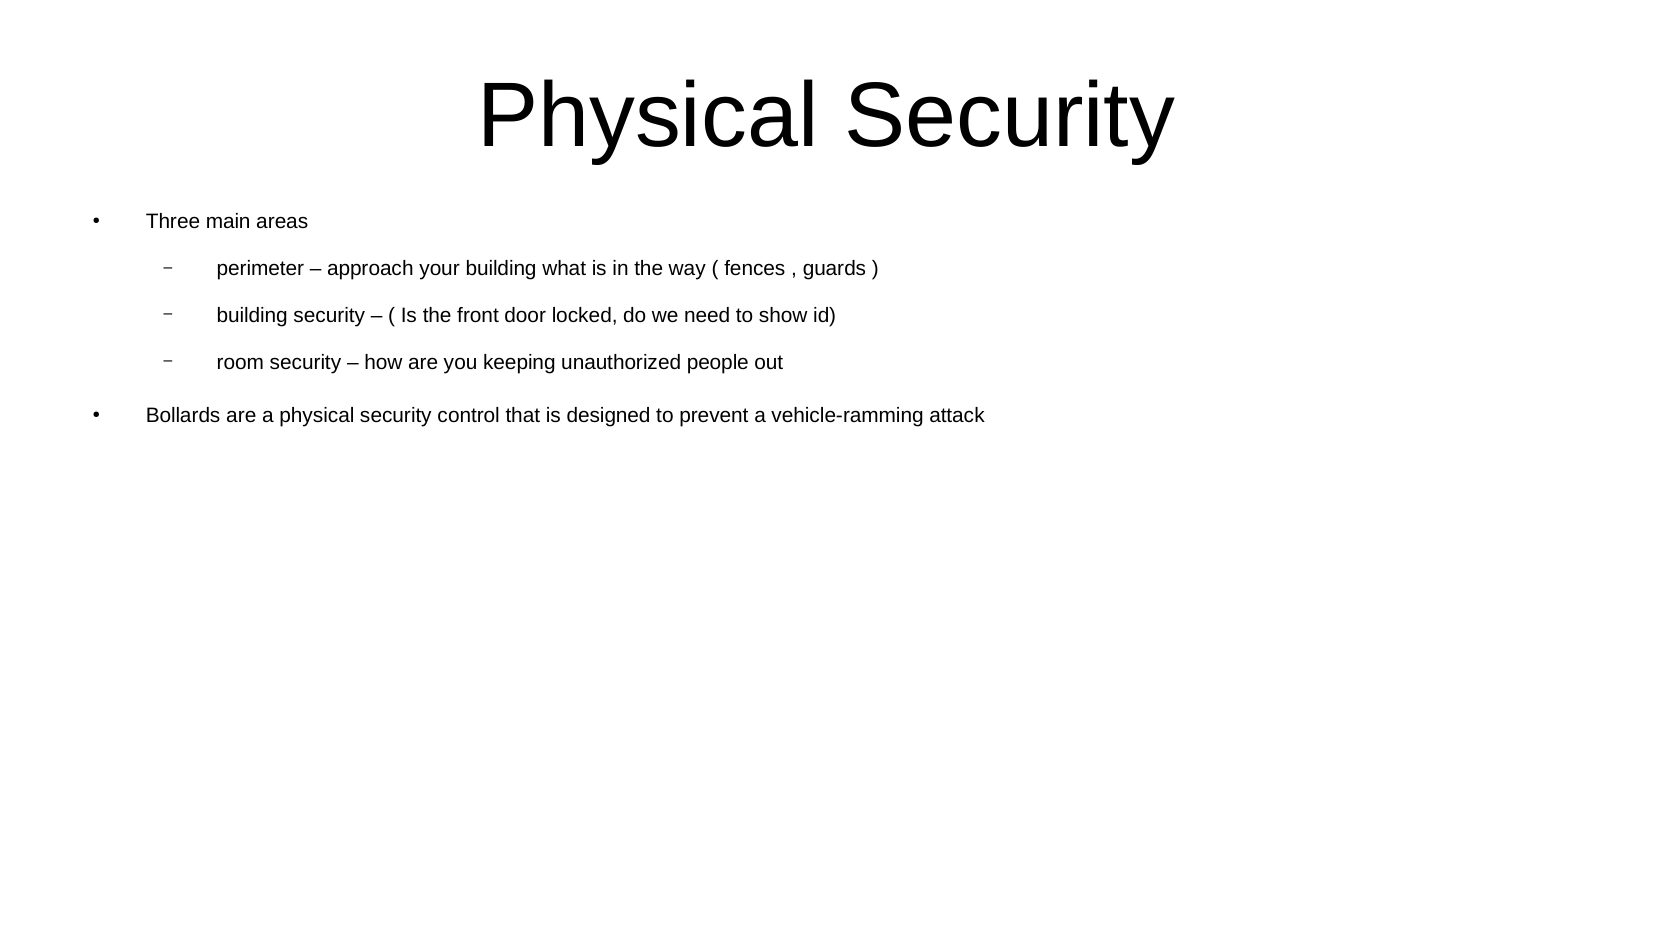

# Physical Security
Three main areas
perimeter – approach your building what is in the way ( fences , guards )
building security – ( Is the front door locked, do we need to show id)
room security – how are you keeping unauthorized people out
Bollards are a physical security control that is designed to prevent a vehicle-ramming attack